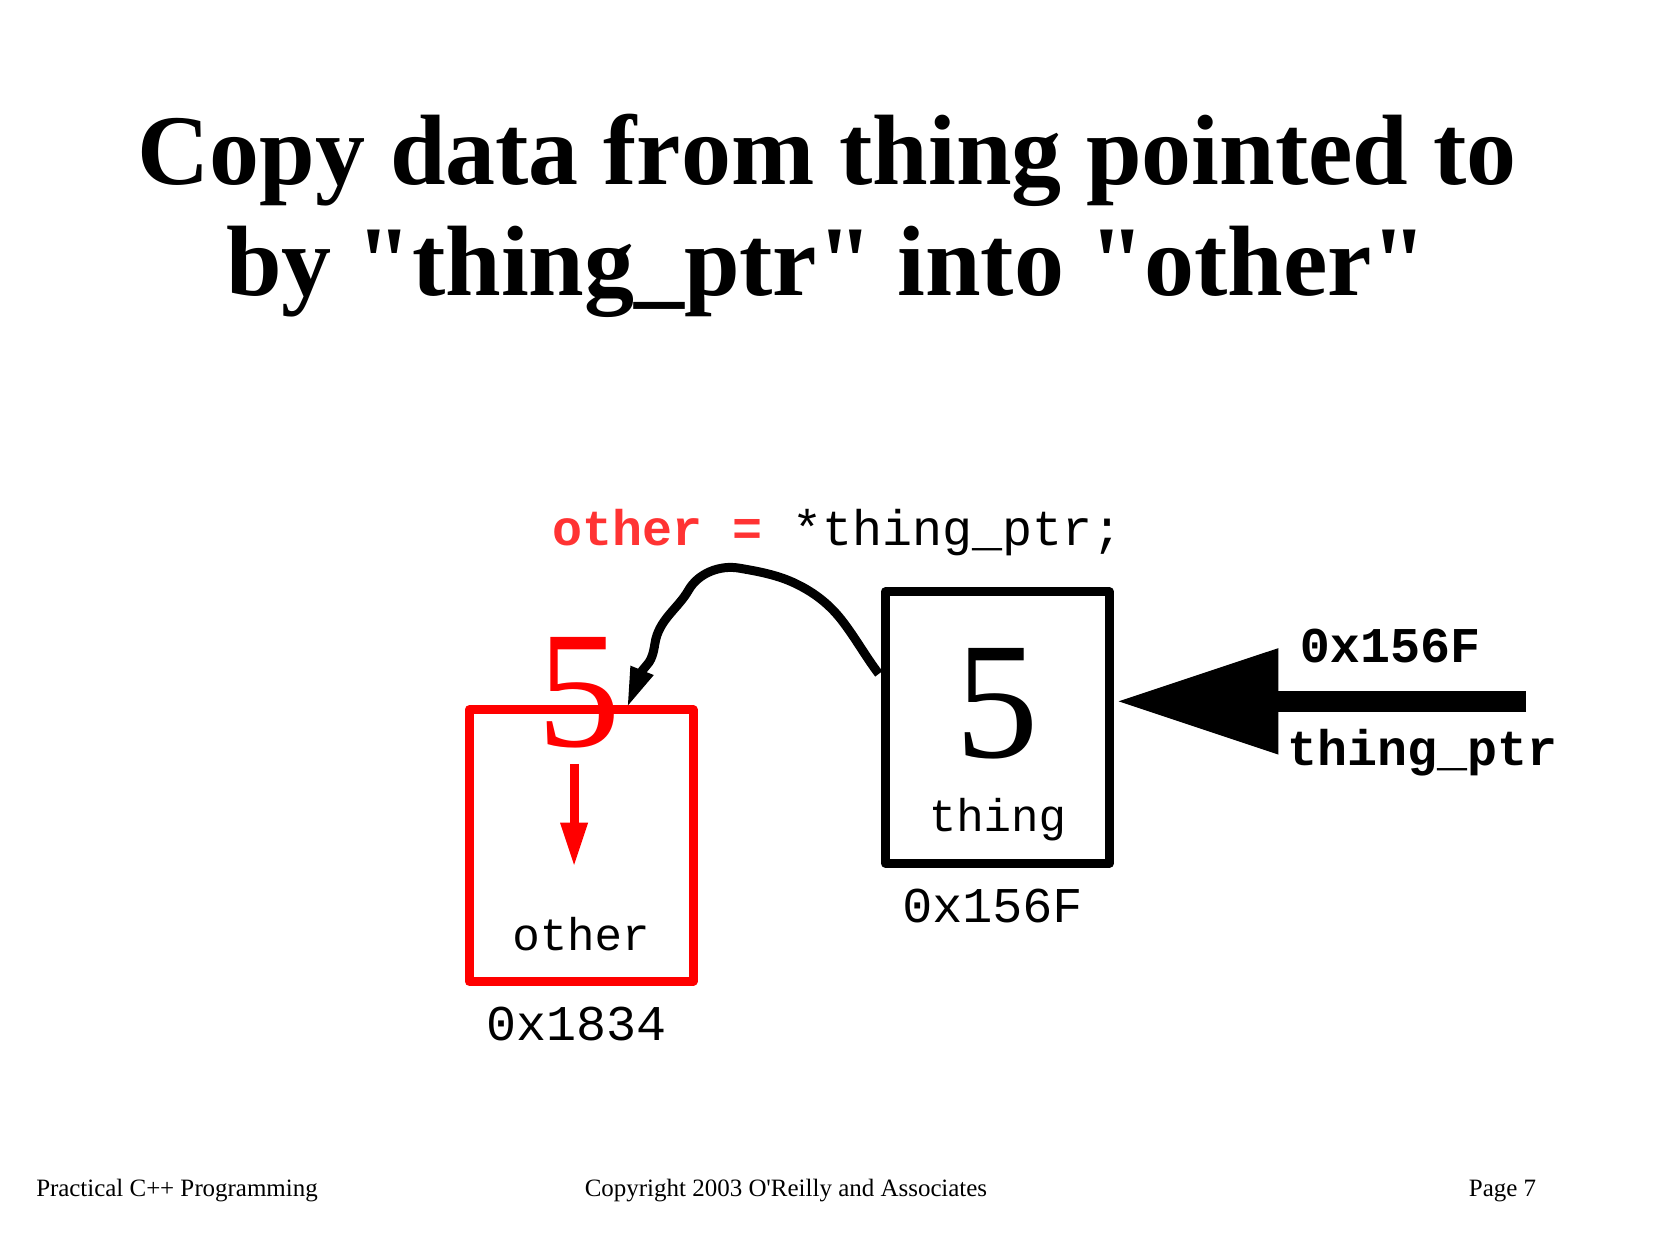

# Copy data from thing pointed to by "thing_ptr" into "other"
other = *thing_ptr;
5
thing
0x156F
5
0x156F
other
0x1834
thing_ptr